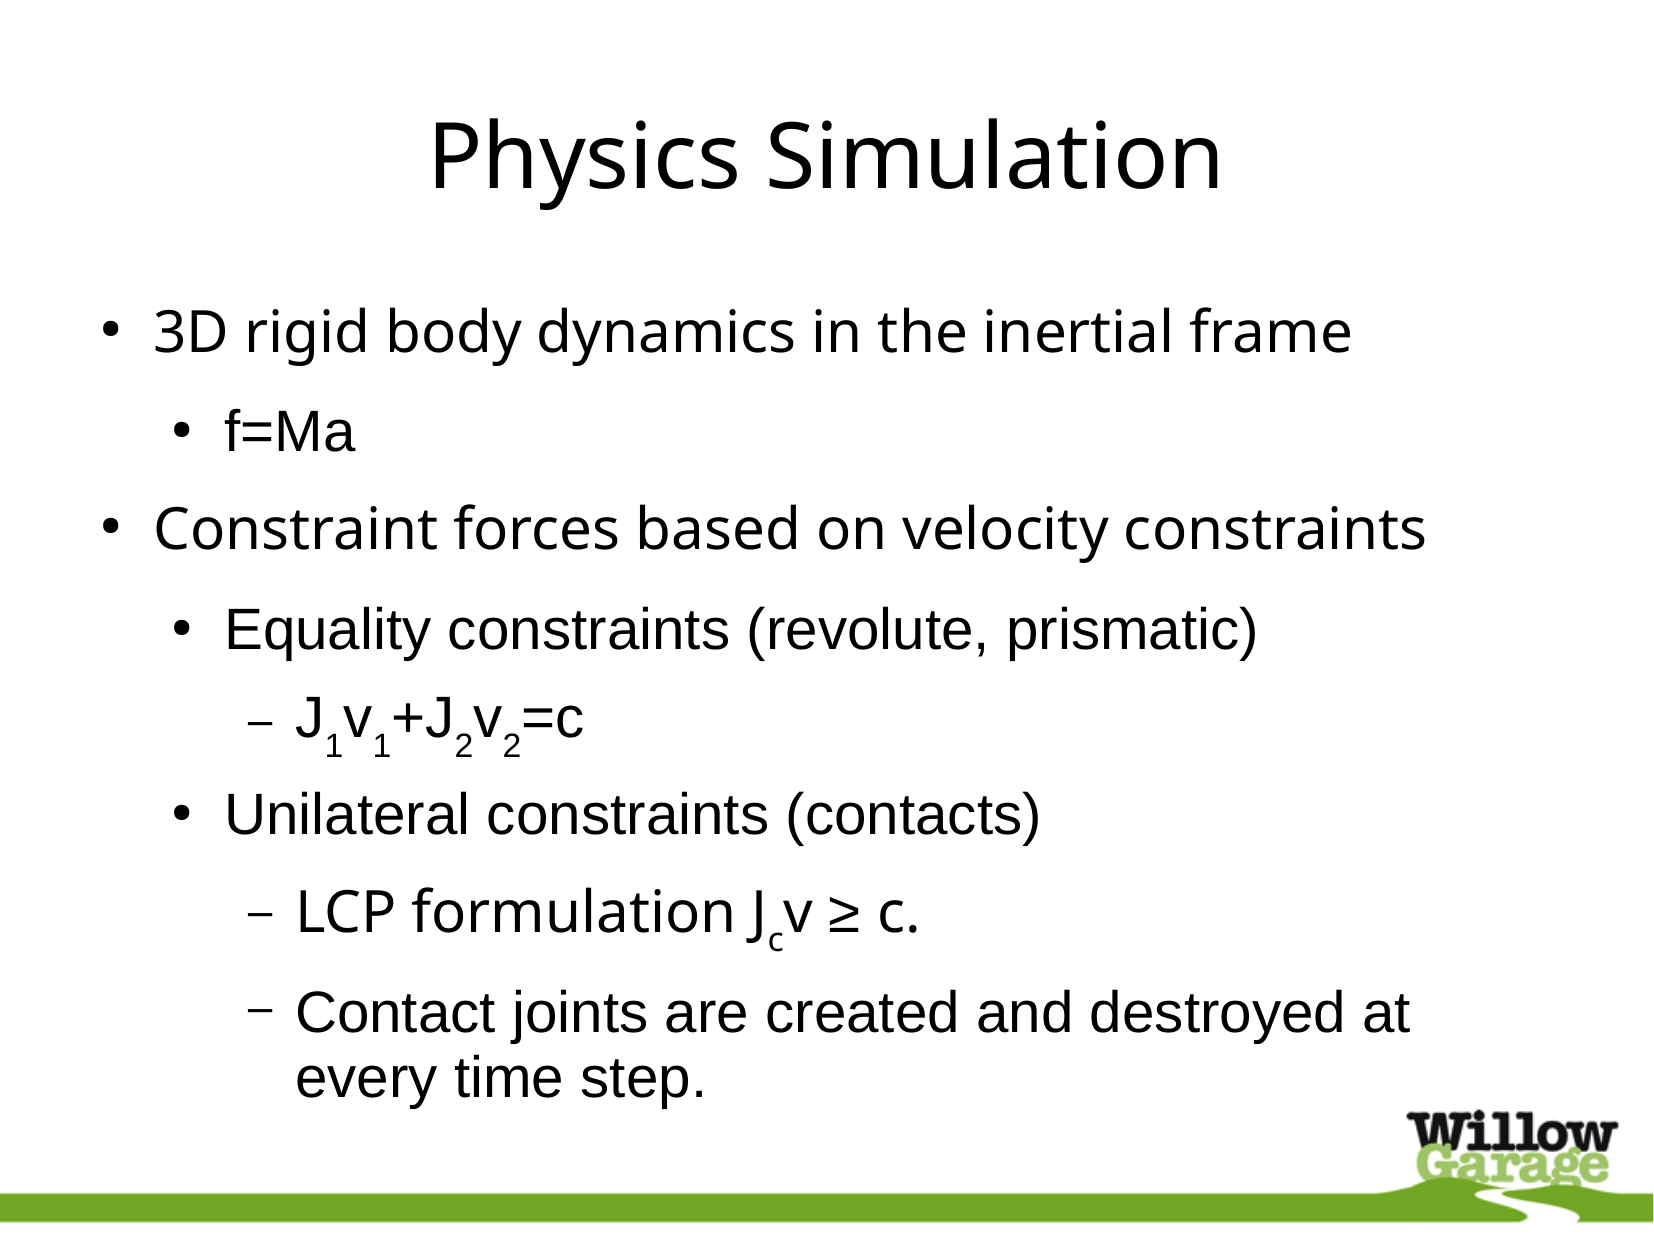

# Physics Simulation
3D rigid body dynamics in the inertial frame
f=Ma
Constraint forces based on velocity constraints
Equality constraints (revolute, prismatic)
J1v1+J2v2=c
Unilateral constraints (contacts)
LCP formulation Jcv ≥ c.
Contact joints are created and destroyed at every time step.